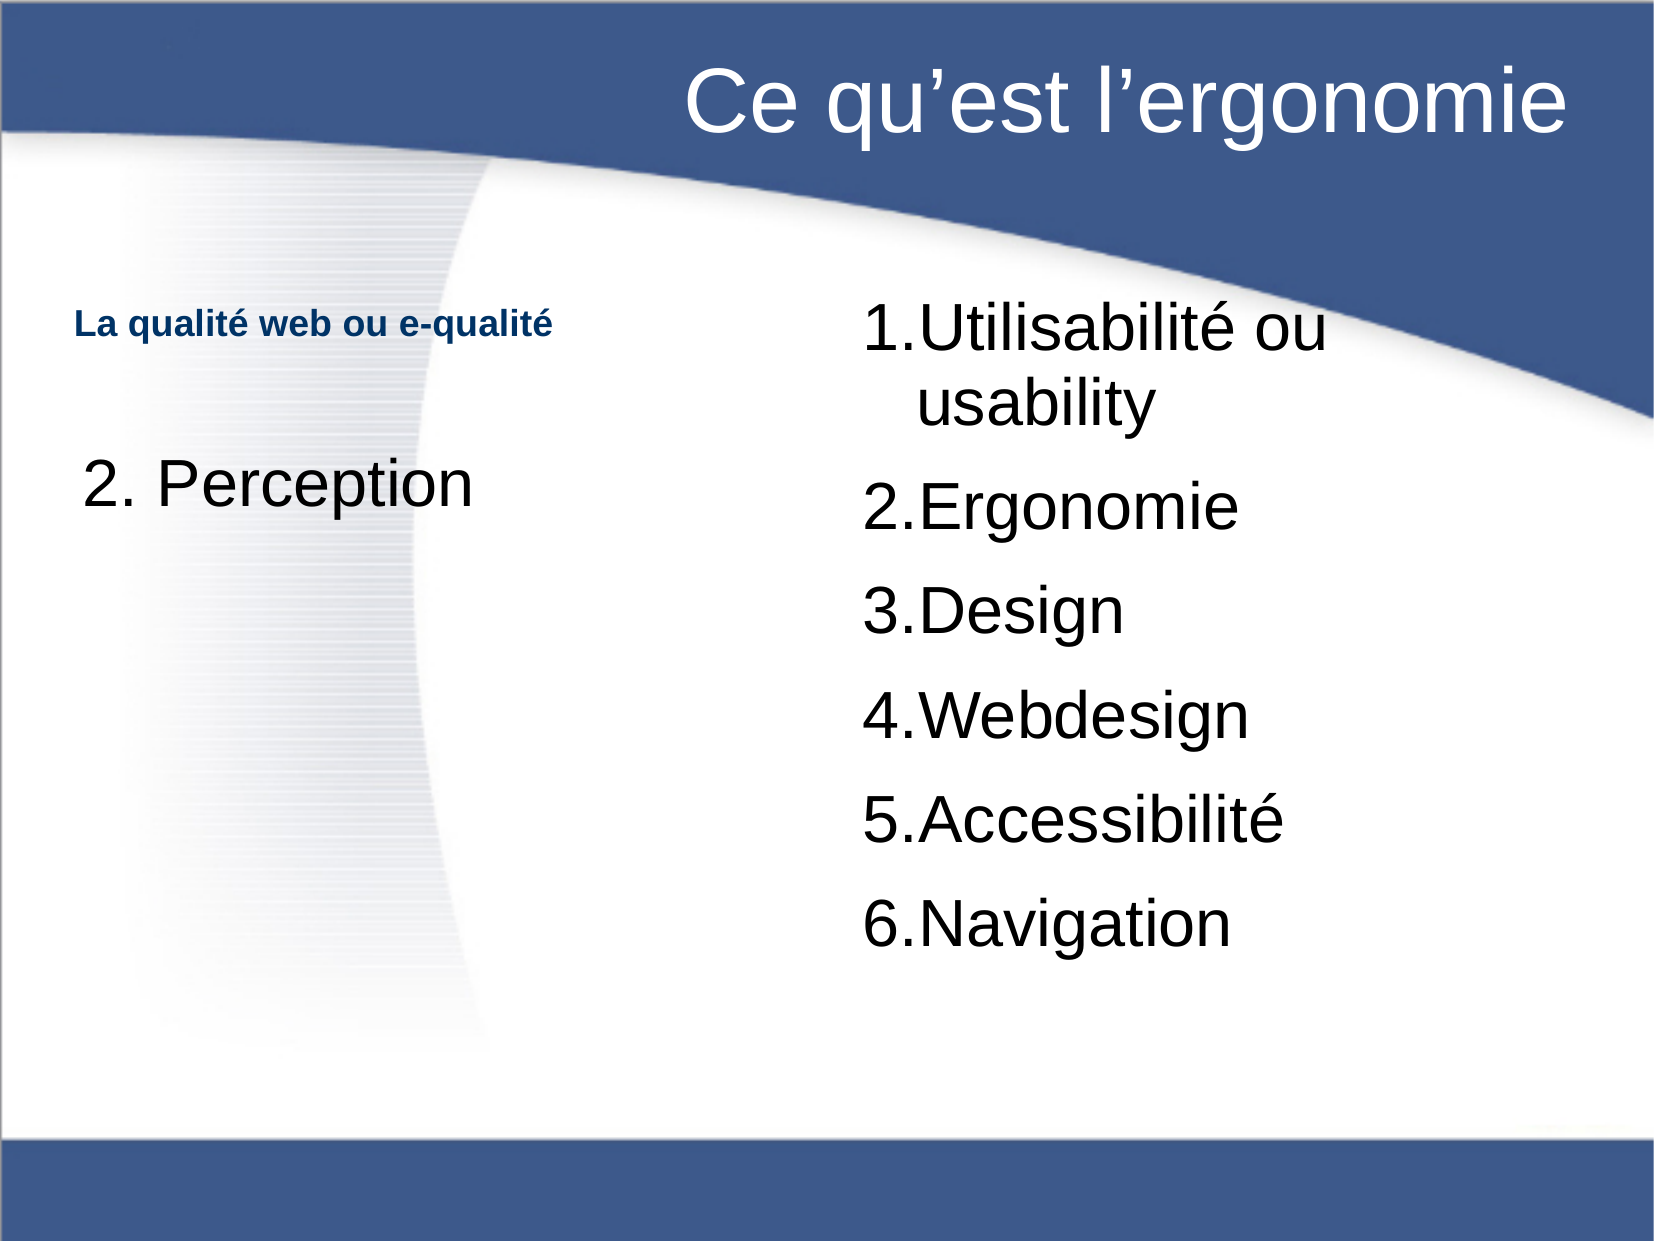

# Ce qu’est l’ergonomie
Utilisabilité ou usability
Ergonomie
Design
Webdesign
Accessibilité
Navigation
La qualité web ou e-qualité
2. Perception